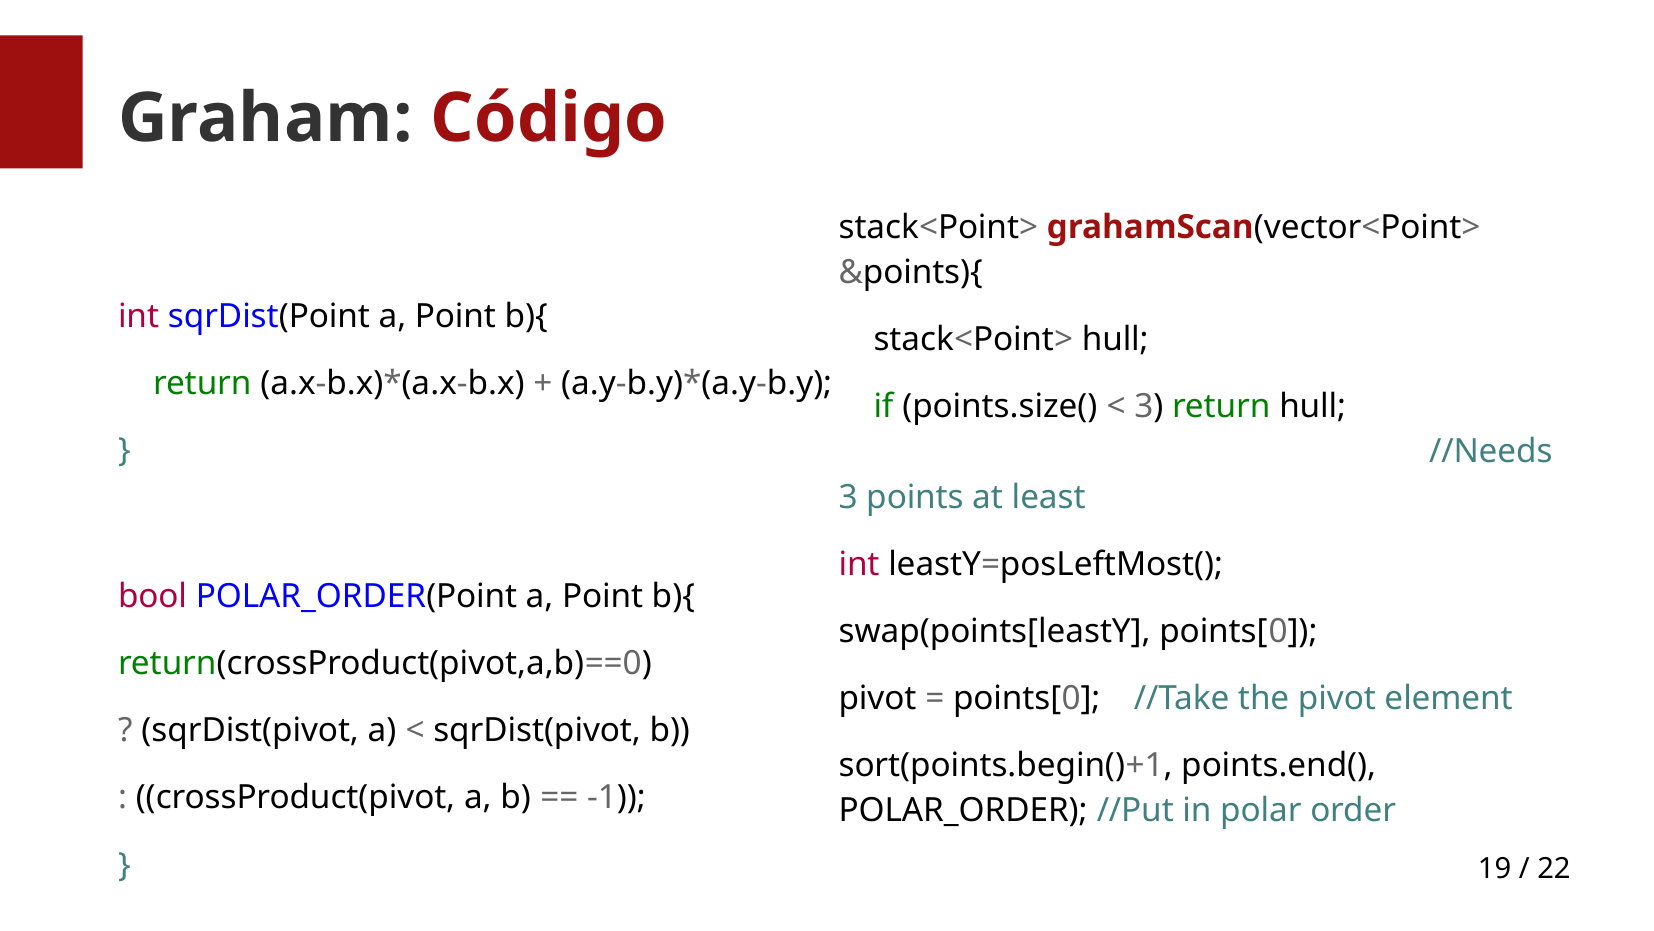

# Graham: Código
stack<Point> grahamScan(vector<Point> &points){
 stack<Point> hull;
 if (points.size() < 3) return hull;											//Needs 3 points at least
int leastY=posLeftMost();
swap(points[leastY], points[0]);
pivot = points[0];	//Take the pivot element
sort(points.begin()+1, points.end(), POLAR_ORDER); //Put in polar order
int sqrDist(Point a, Point b){
 return (a.x-b.x)*(a.x-b.x) + (a.y-b.y)*(a.y-b.y);
}
bool POLAR_ORDER(Point a, Point b){
return(crossProduct(pivot,a,b)==0)
? (sqrDist(pivot, a) < sqrDist(pivot, b))
: ((crossProduct(pivot, a, b) == -1));
}
19